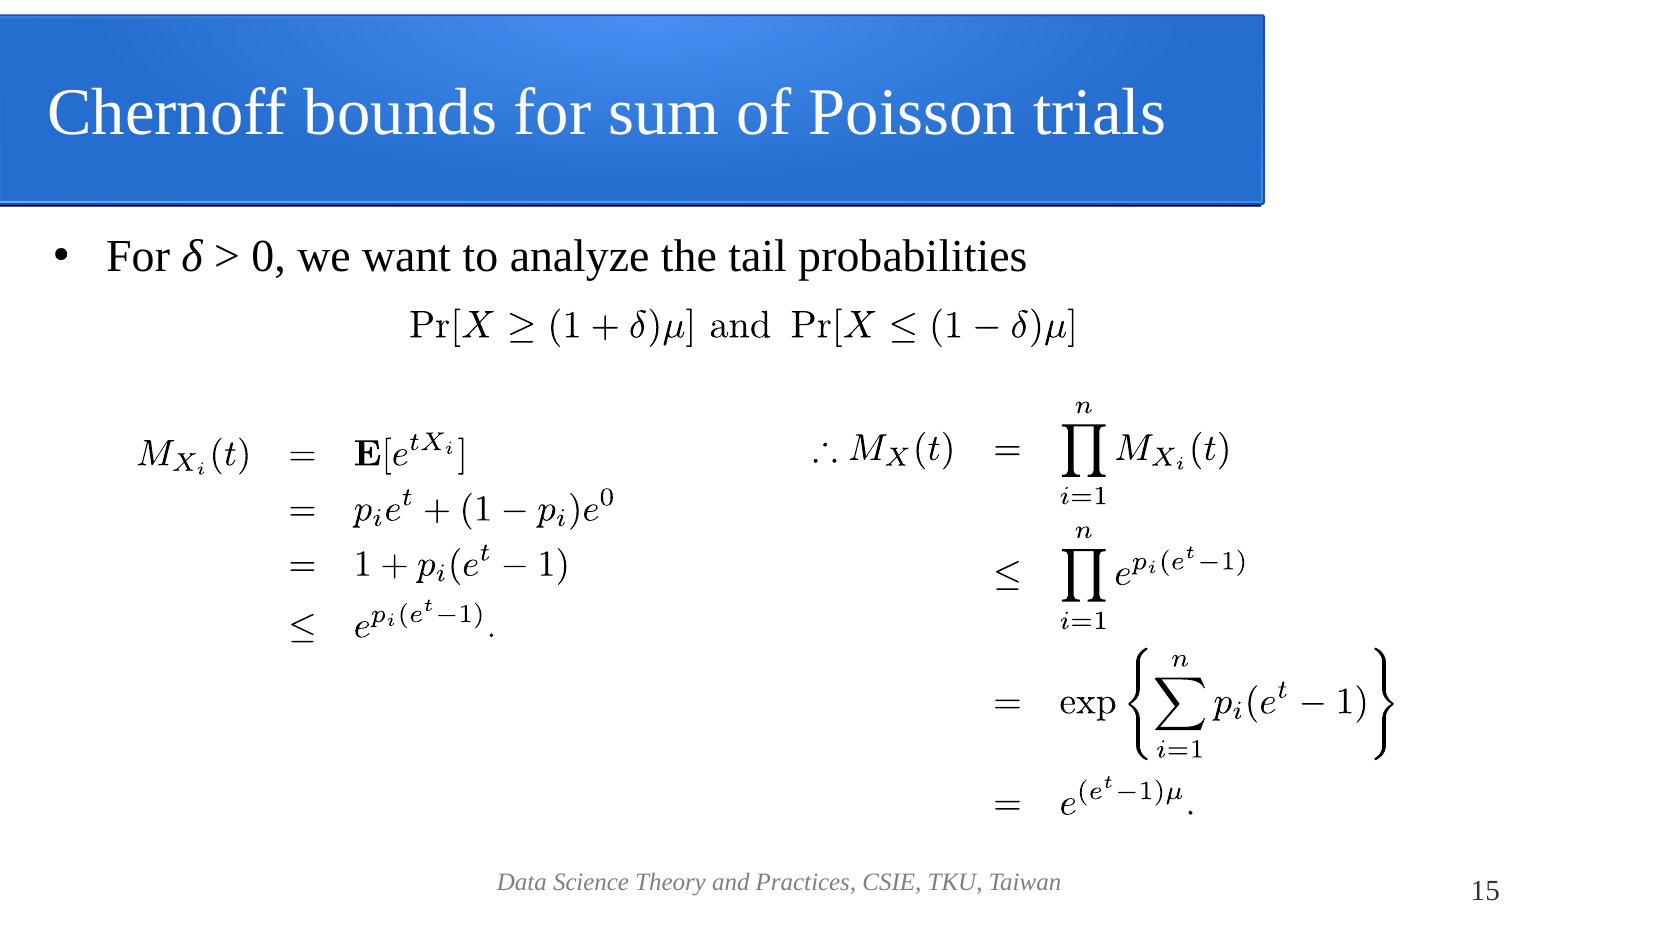

# Chernoff bounds for sum of Poisson trials
For δ > 0, we want to analyze the tail probabilities
Data Science Theory and Practices, CSIE, TKU, Taiwan
15